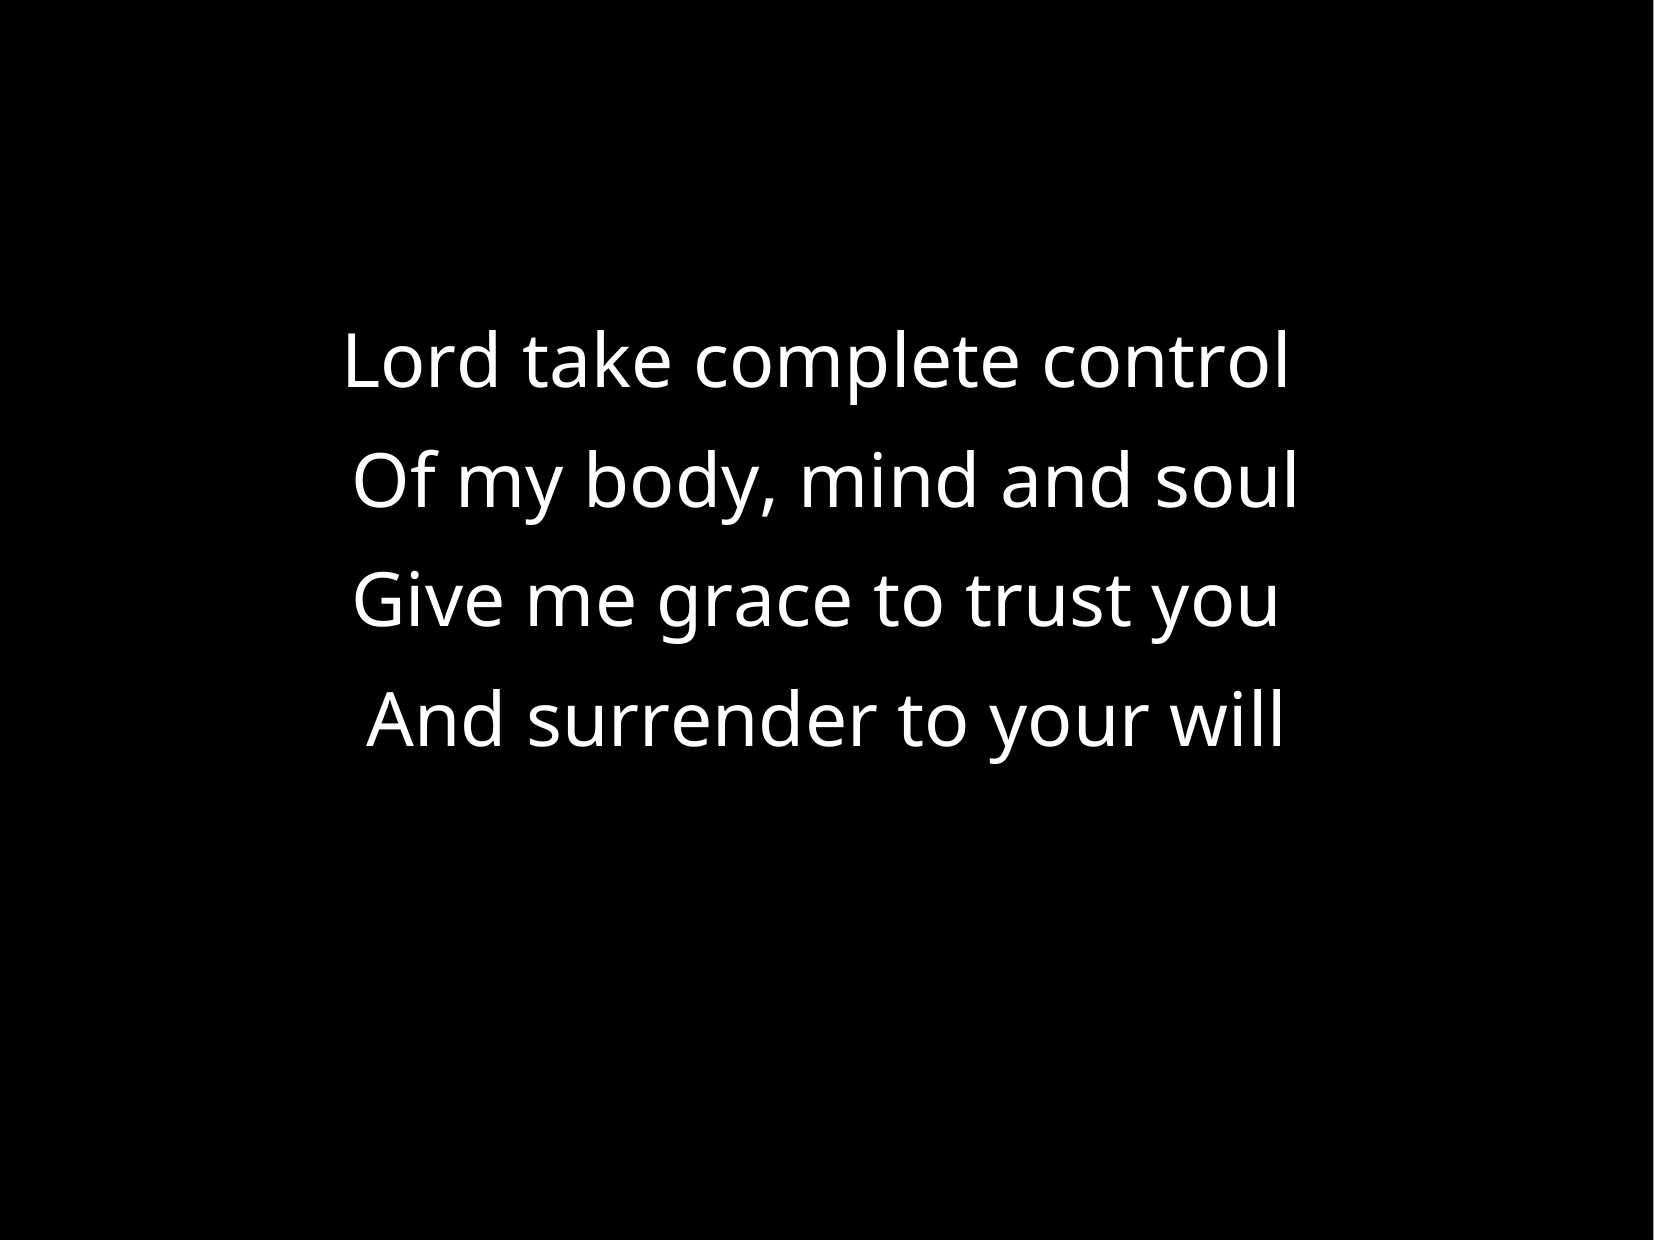

#
Lord take complete control
Of my body, mind and soul
Give me grace to trust you
And surrender to your will